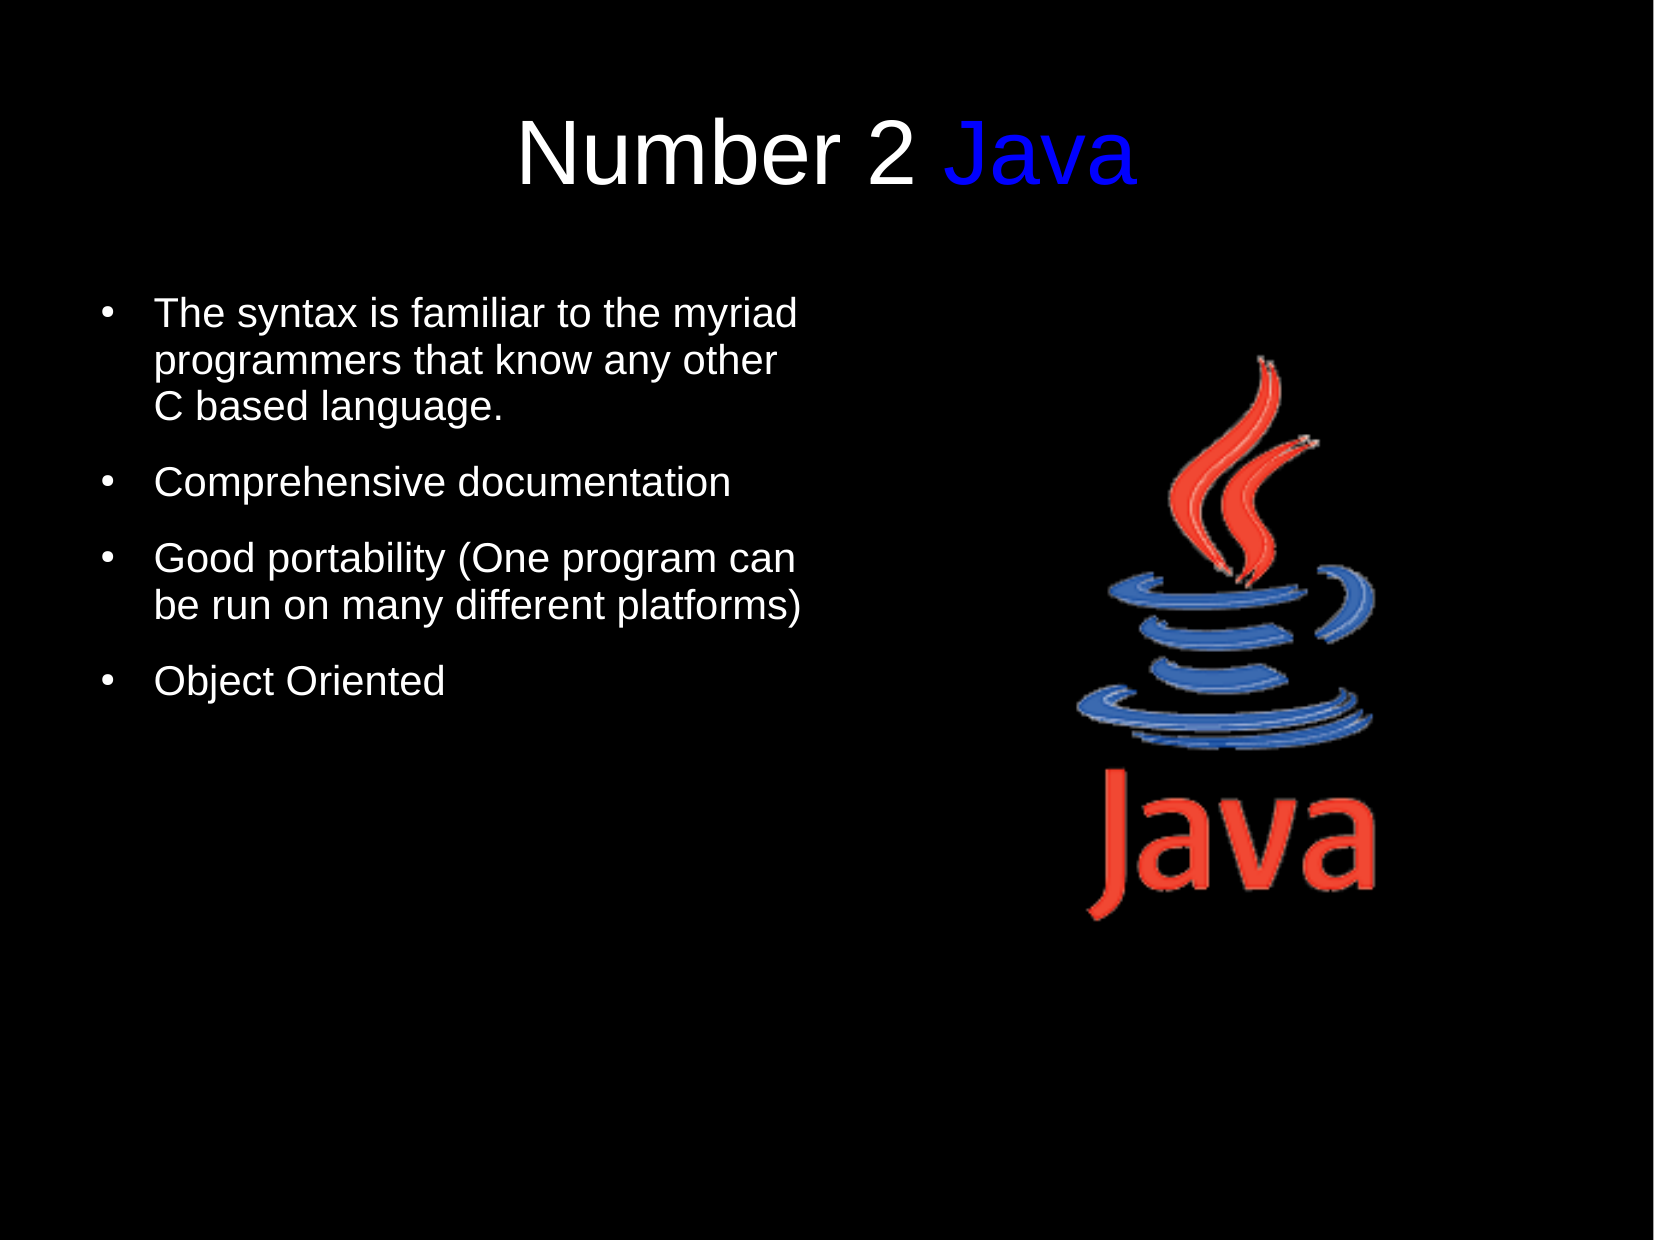

# Number 2 Java
The syntax is familiar to the myriad programmers that know any other C based language.
Comprehensive documentation
Good portability (One program can be run on many different platforms)
Object Oriented